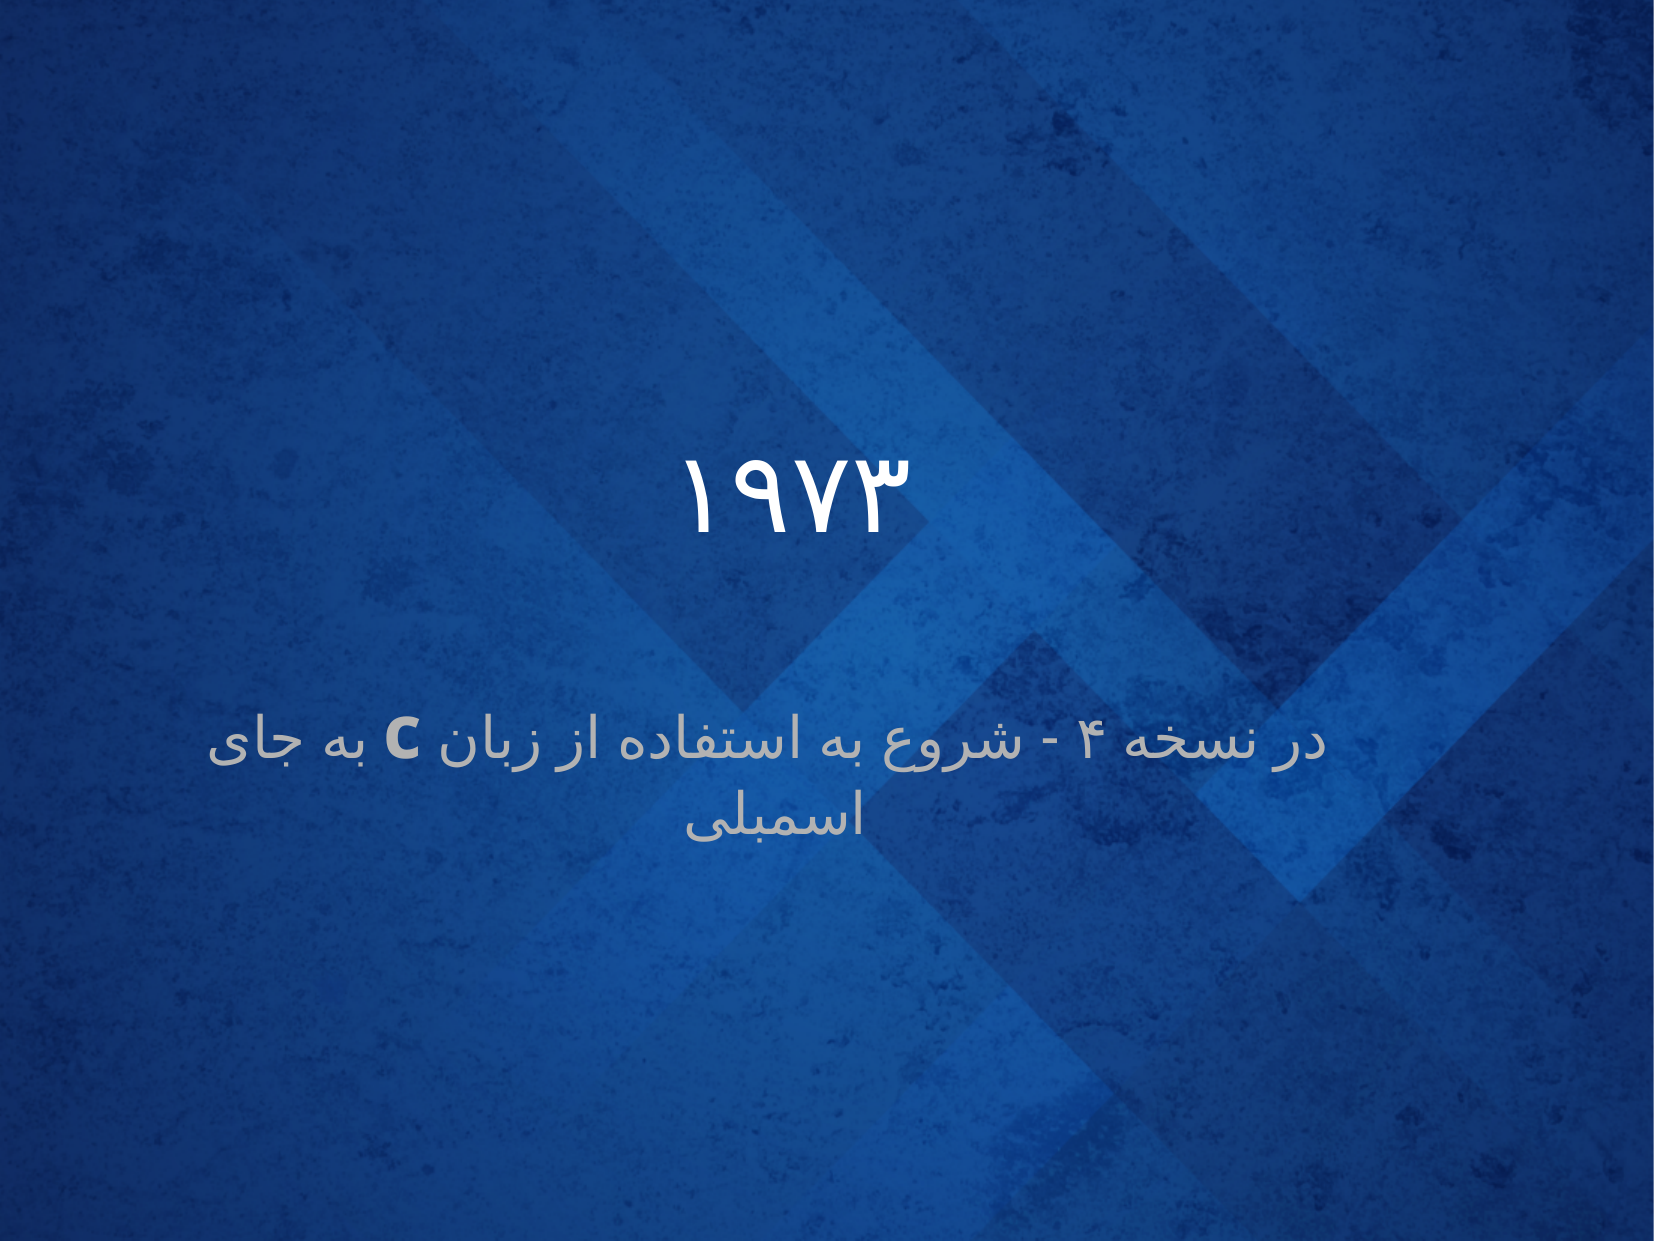

# ۱۹۷۳
در نسخه ۴ - شروع به استفاده از زبان c به جای اسمبلی